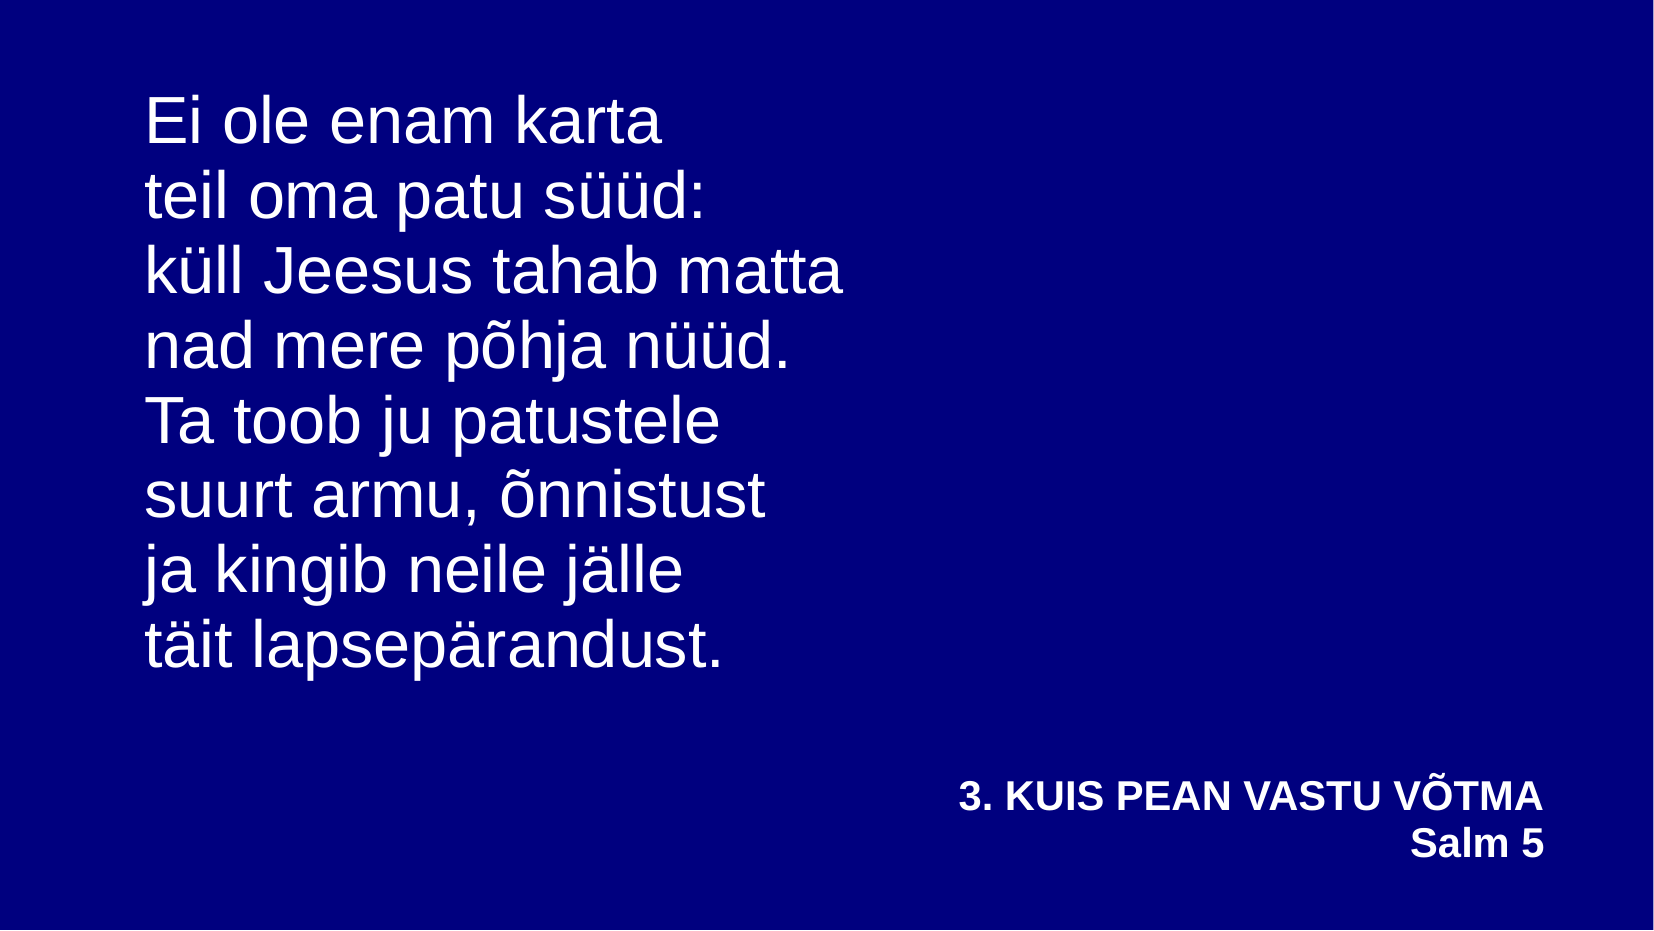

Ei ole enam karta
teil oma patu süüd:
küll Jeesus tahab matta
nad mere põhja nüüd.
Ta toob ju patustele
suurt armu, õnnistust
ja kingib neile jälle
täit lapsepärandust.
3. KUIS PEAN VASTU VÕTMA
Salm 5